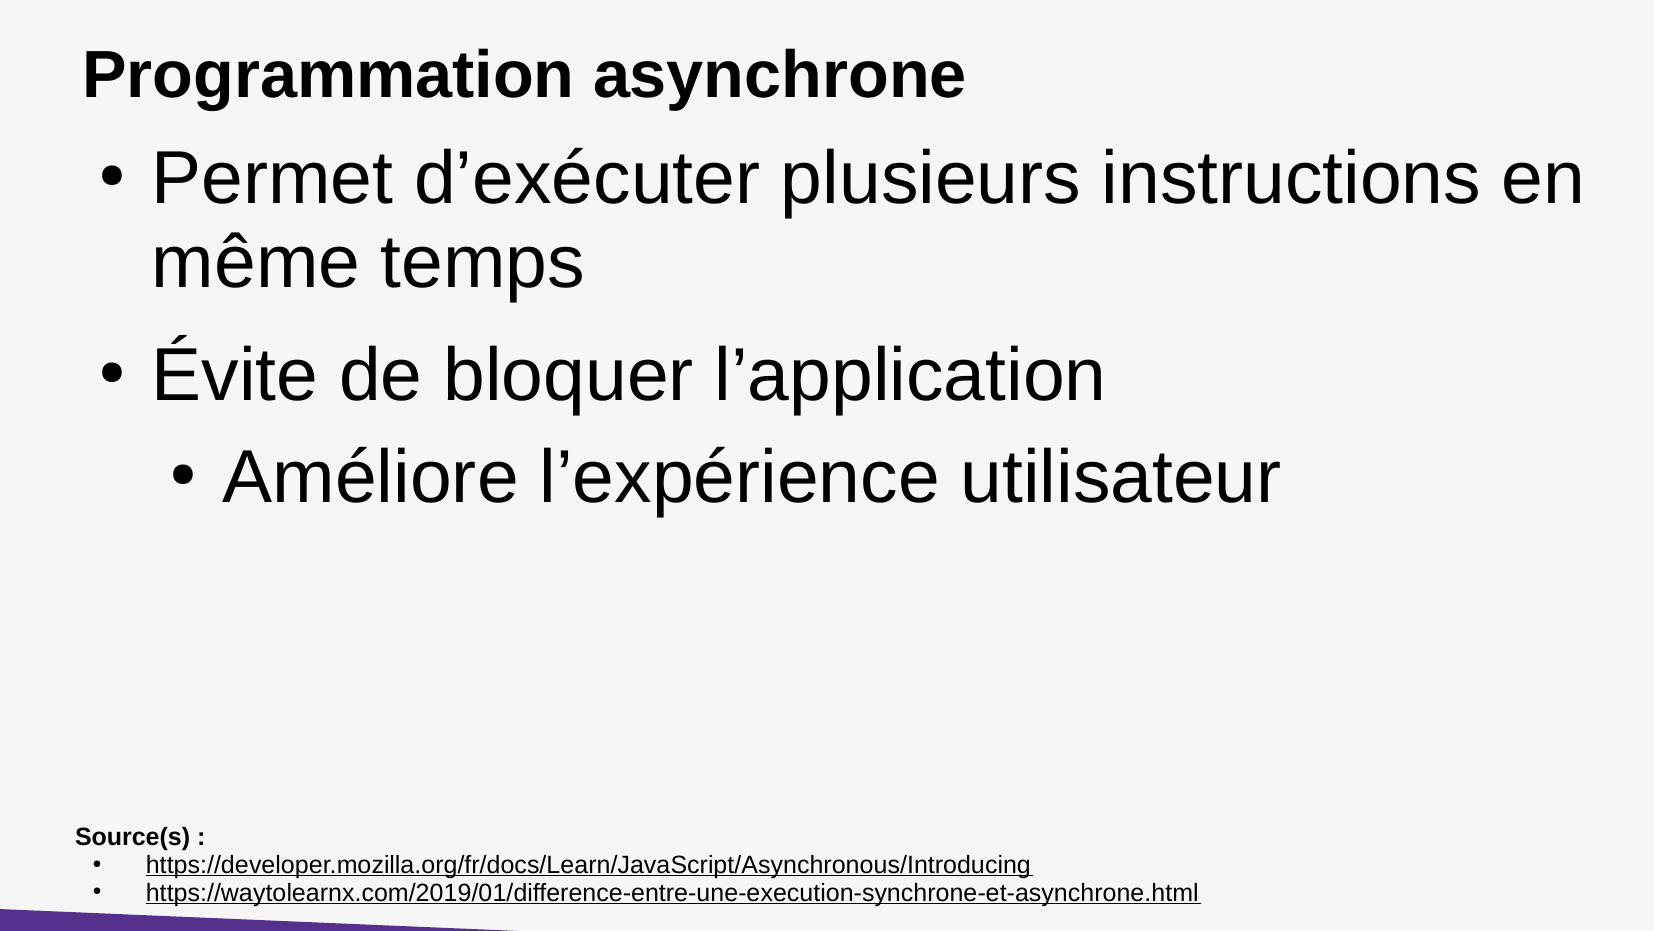

# Programmation asynchrone
Permet d’exécuter plusieurs instructions en même temps
Évite de bloquer l’application
Améliore l’expérience utilisateur
Source(s) :
https://developer.mozilla.org/fr/docs/Learn/JavaScript/Asynchronous/Introducing
https://waytolearnx.com/2019/01/difference-entre-une-execution-synchrone-et-asynchrone.html